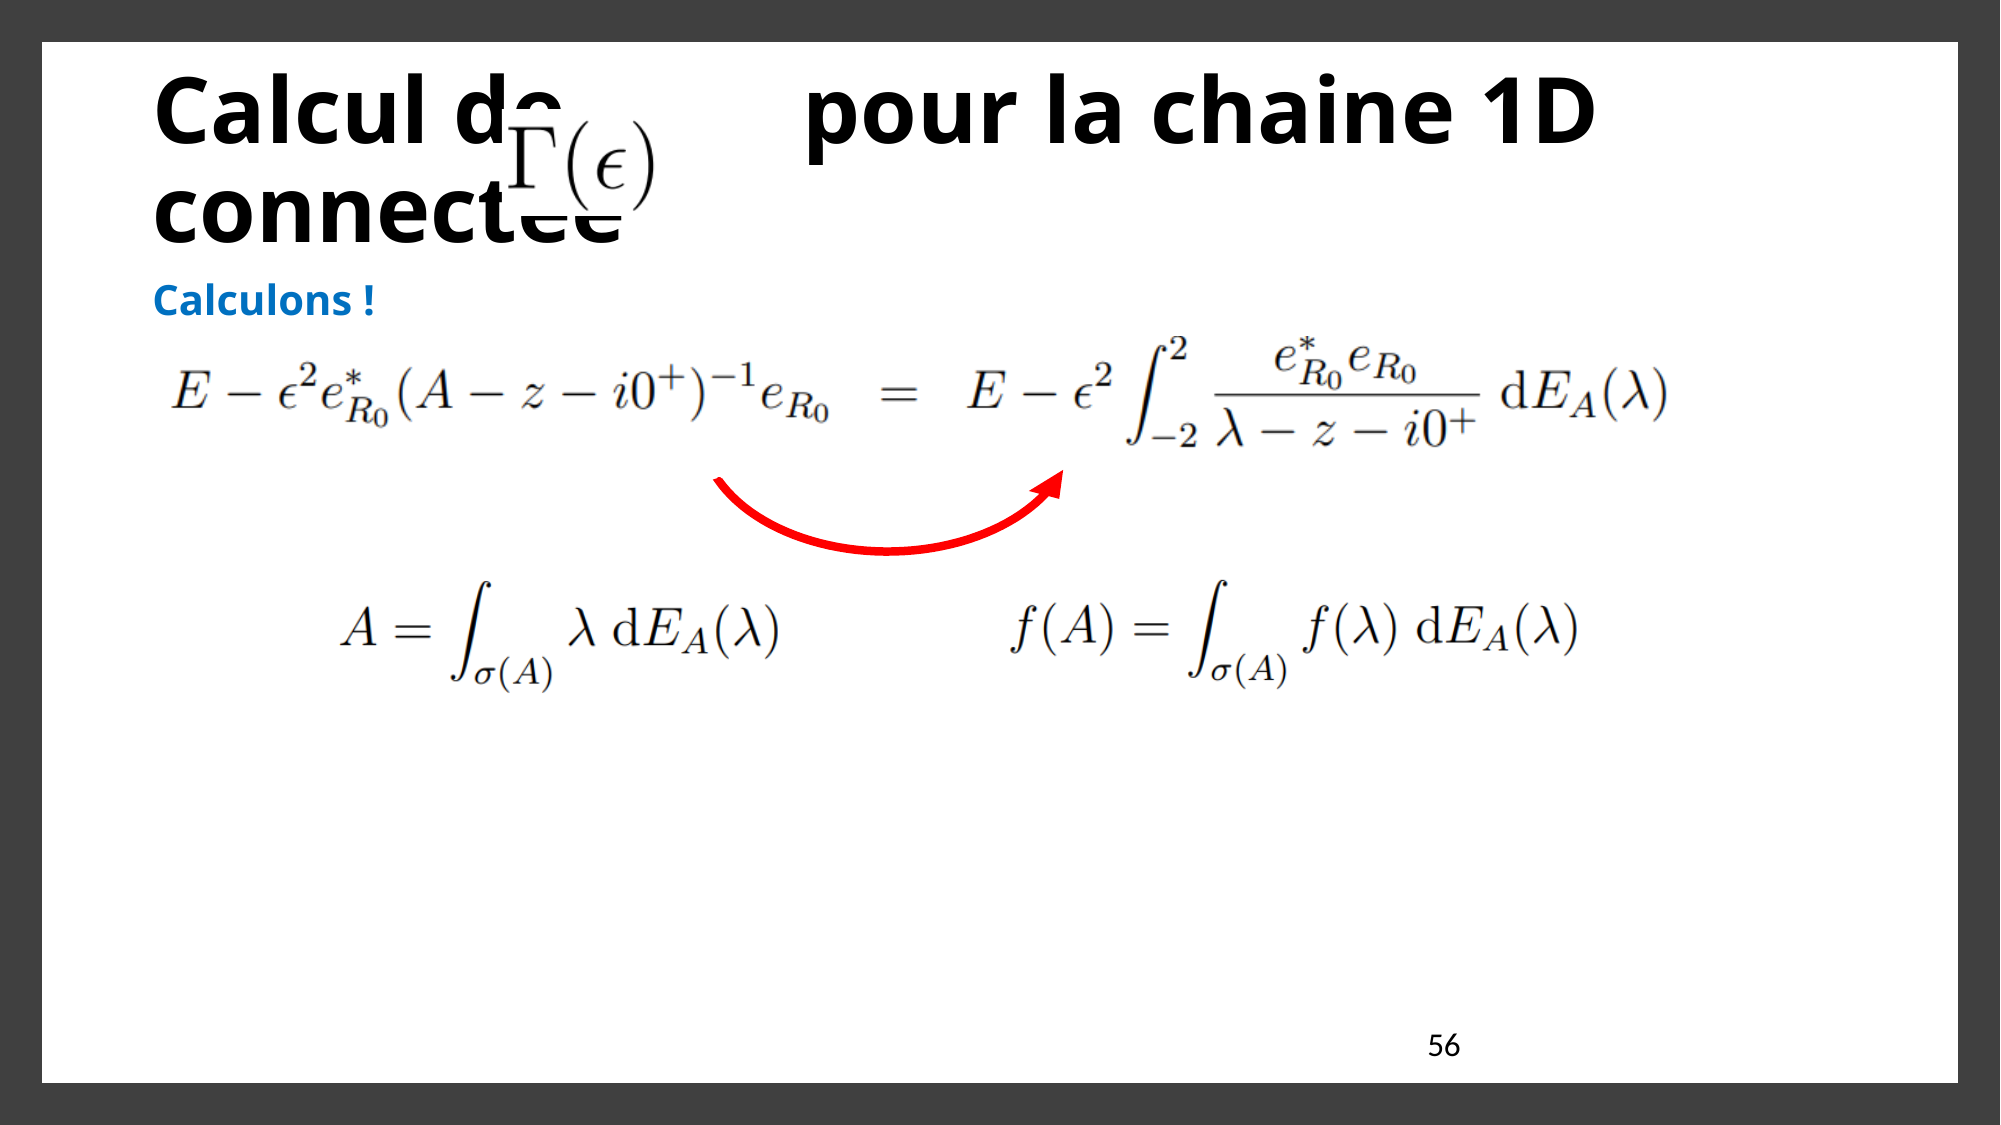

# Calcul de pour la chaine 1D connectée
Calculons !